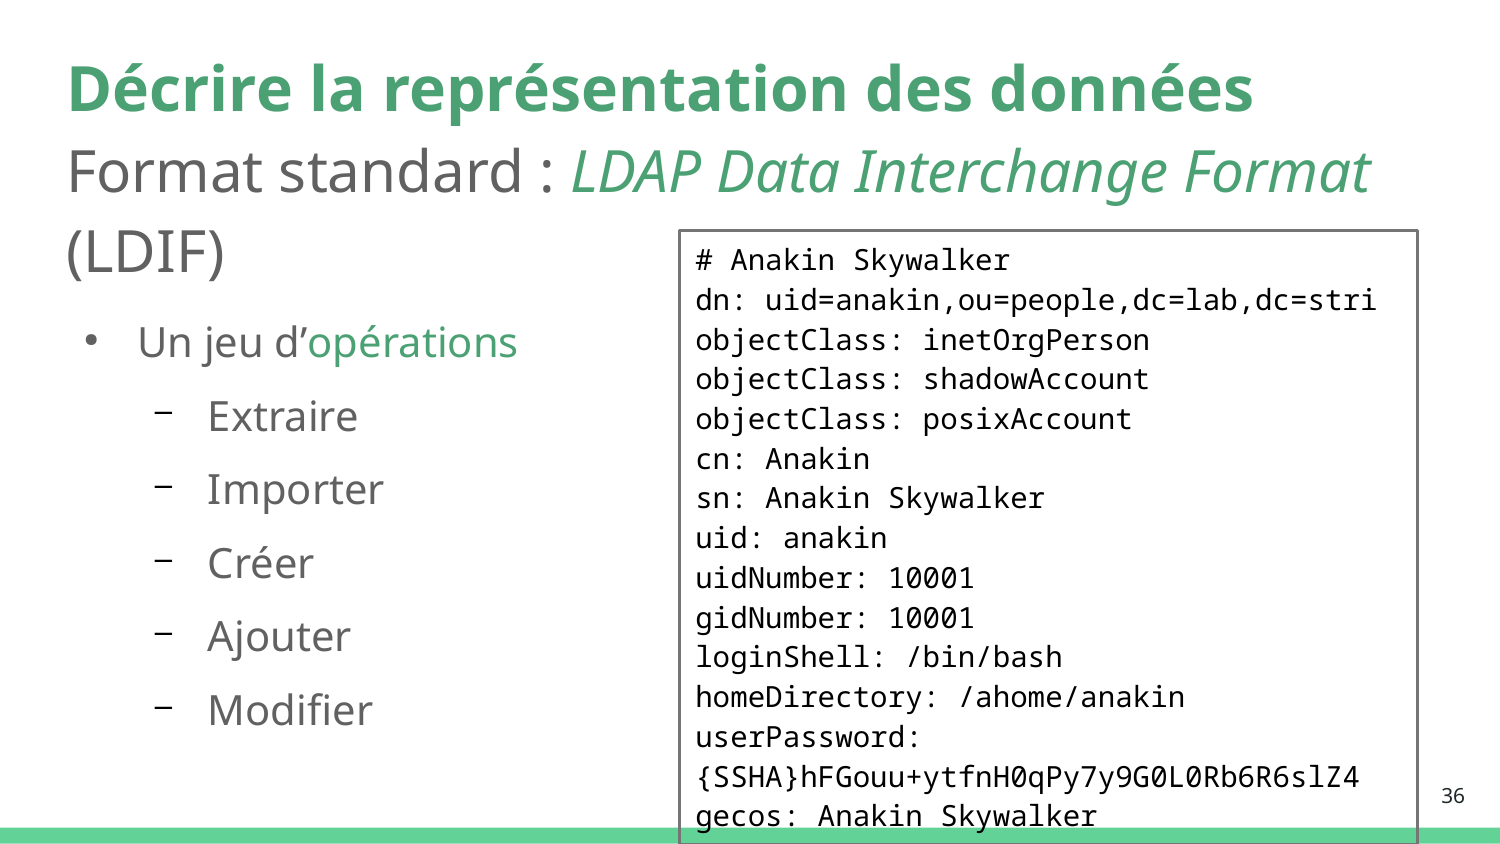

Décrire la représentation des données
# Format standard : LDAP Data Interchange Format (LDIF)
Un jeu d’opérations
Extraire
Importer
Créer
Ajouter
Modifier
# Anakin Skywalker
dn: uid=anakin,ou=people,dc=lab,dc=stri
objectClass: inetOrgPerson
objectClass: shadowAccount
objectClass: posixAccount
cn: Anakin
sn: Anakin Skywalker
uid: anakin
uidNumber: 10001
gidNumber: 10001
loginShell: /bin/bash
homeDirectory: /ahome/anakin
userPassword: {SSHA}hFGouu+ytfnH0qPy7y9G0L0Rb6R6slZ4
gecos: Anakin Skywalker